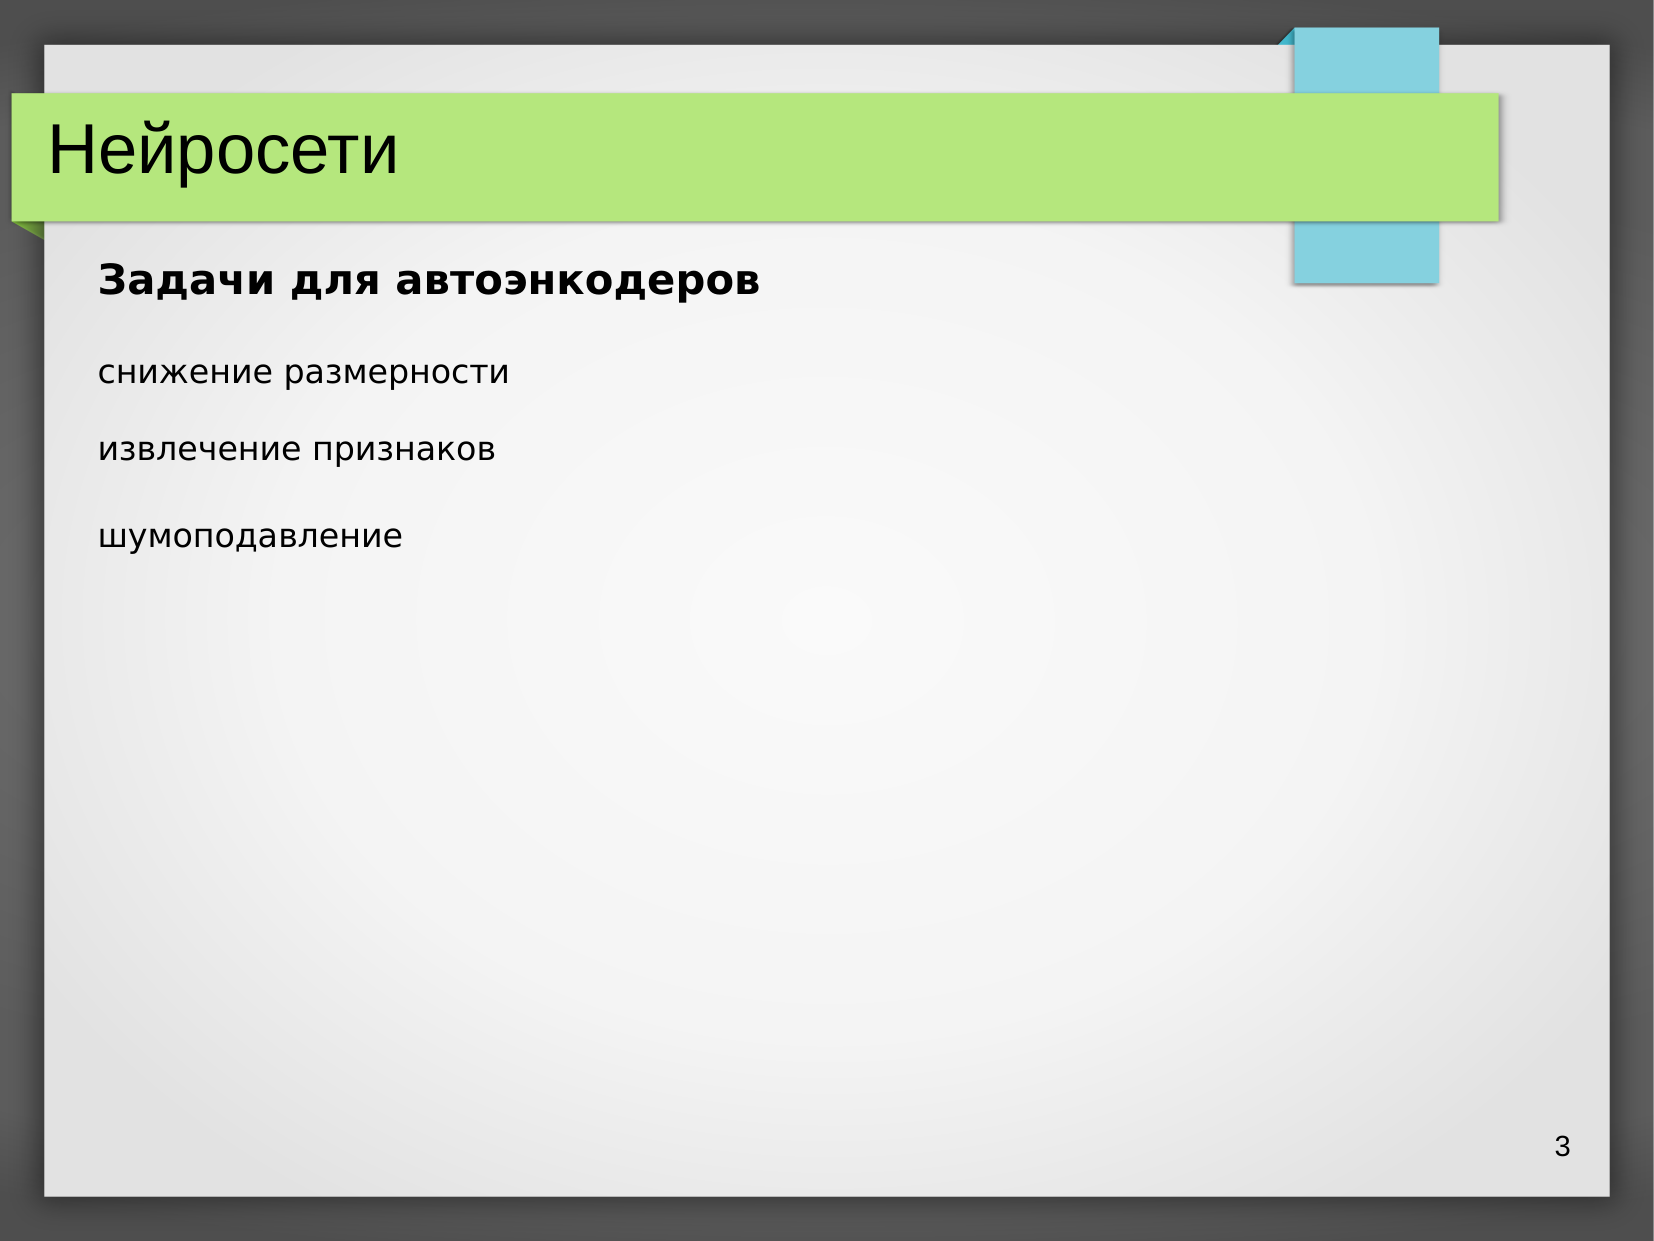

# Нейросети
Задачи для автоэнкодеров
снижение размерности
извлечение признаков
шумоподавление
3